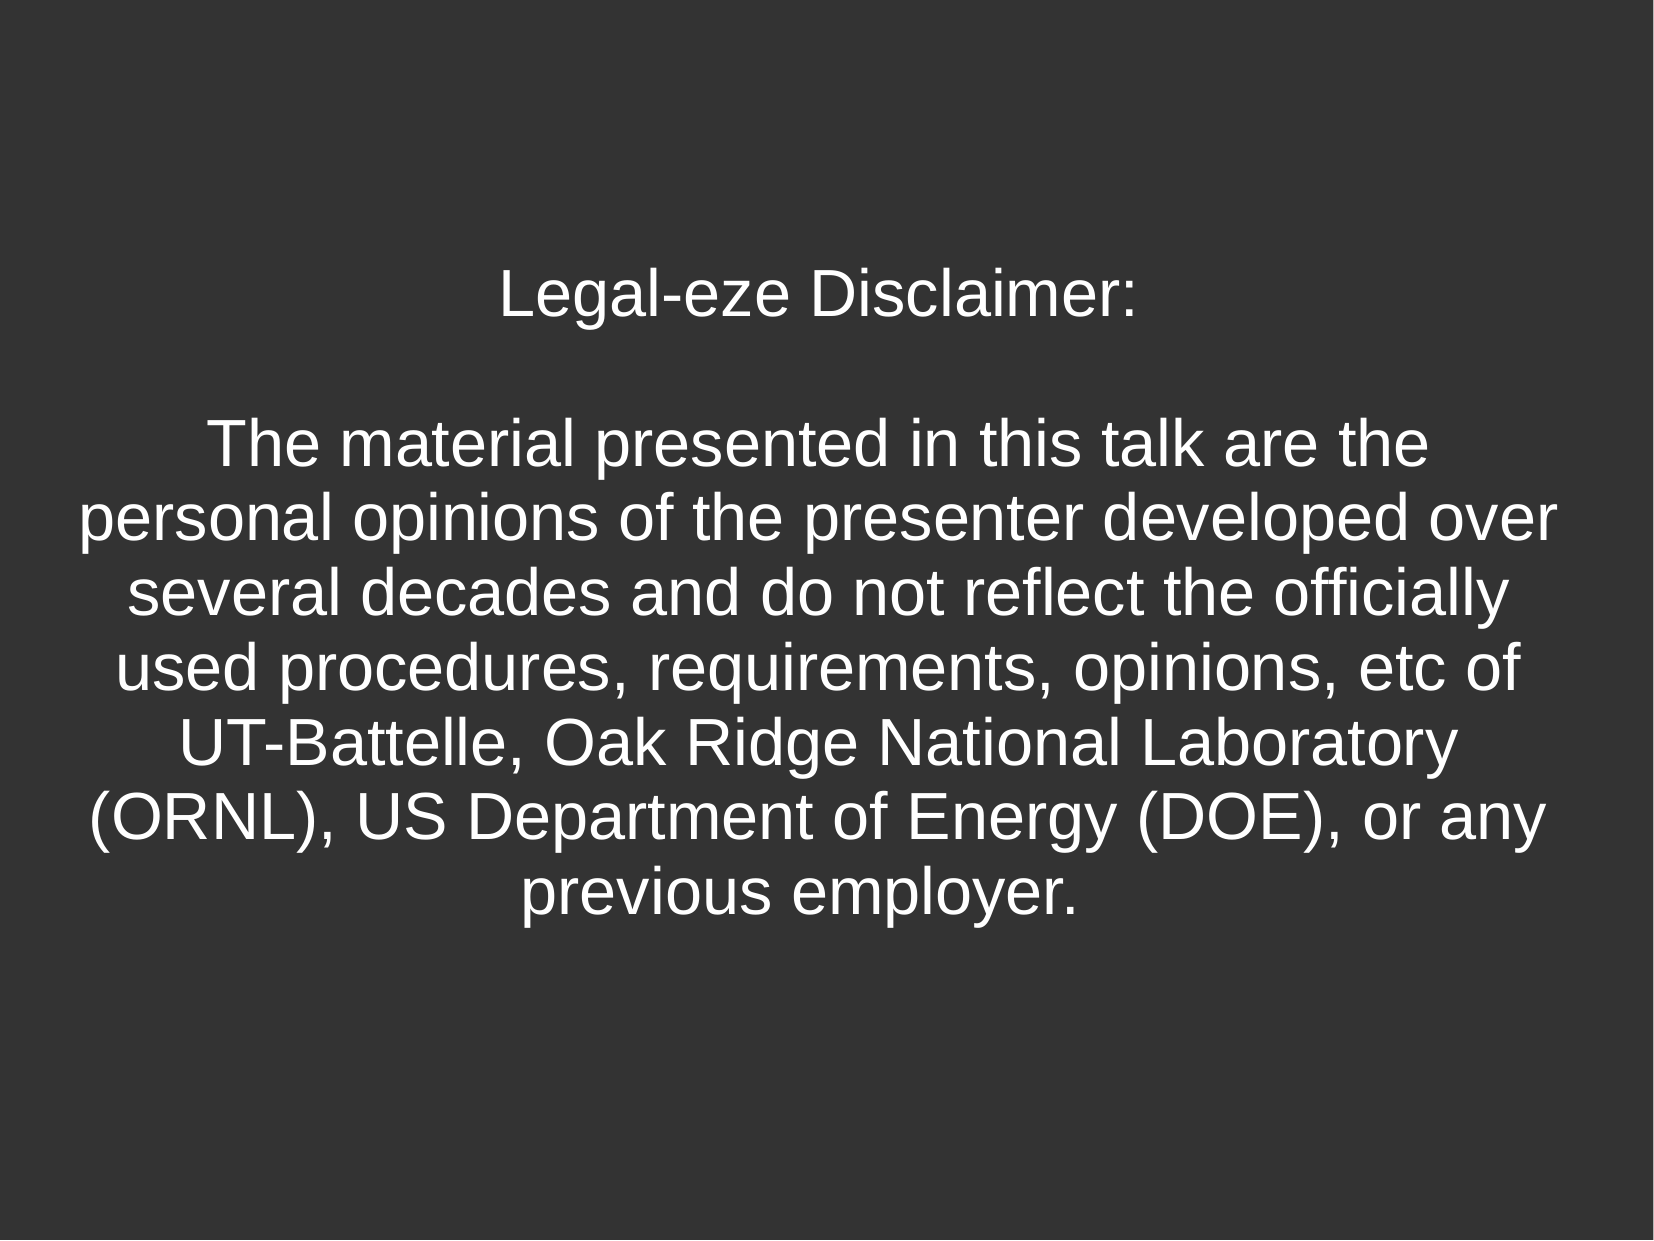

# Legal-eze Disclaimer:
The material presented in this talk are the personal opinions of the presenter developed over several decades and do not reflect the officially used procedures, requirements, opinions, etc of UT-Battelle, Oak Ridge National Laboratory (ORNL), US Department of Energy (DOE), or any previous employer.